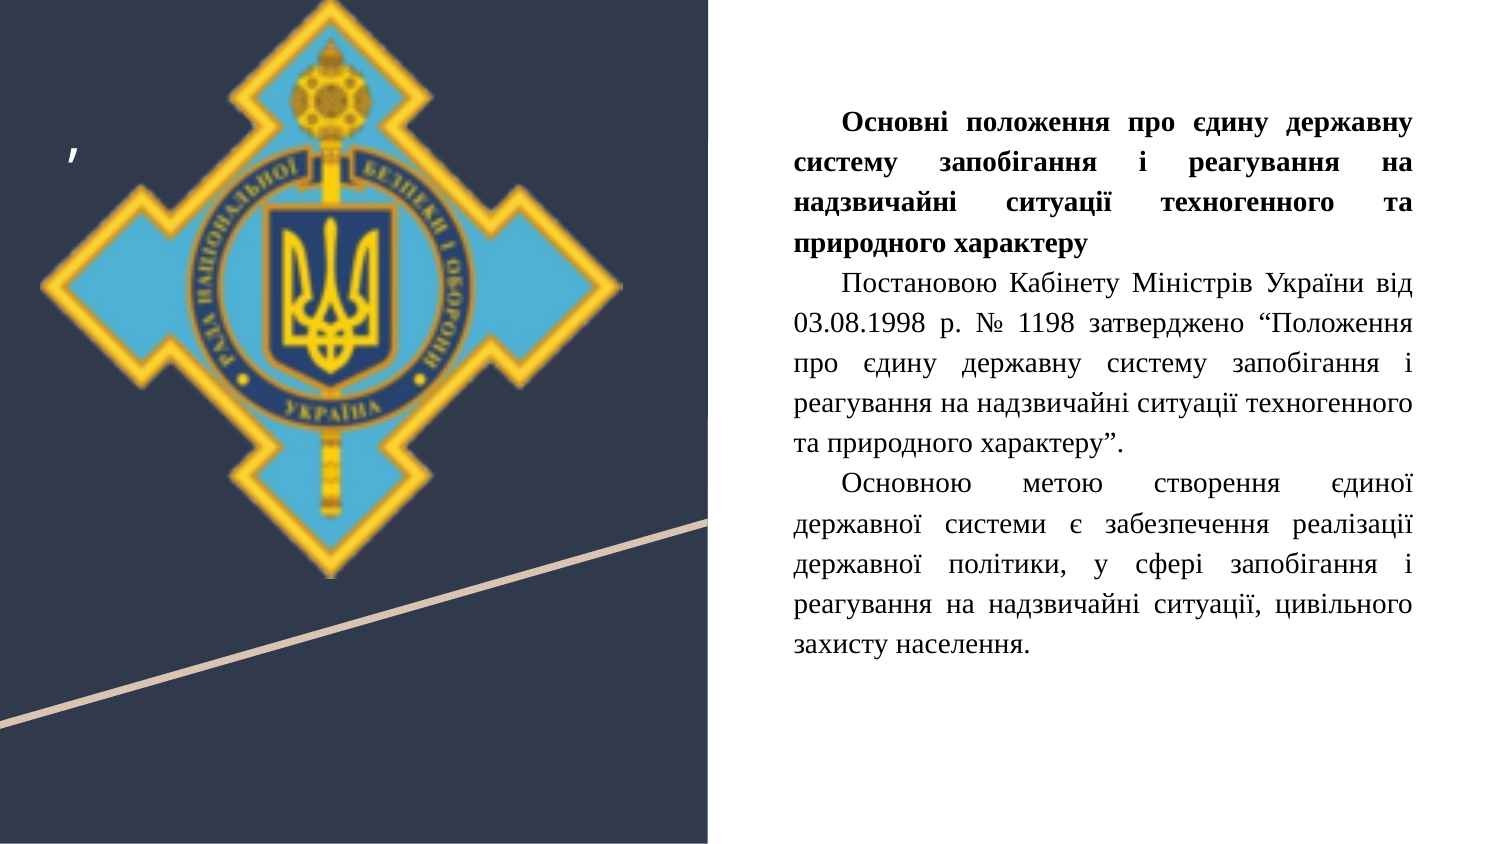

# ,
Основні положення про єдину державну систему запобігання і реагування на надзвичайні ситуації техногенного та природного характеру
Постановою Кабінету Міністрів України від 03.08.1998 р. № 1198 затверджено “Положення про єдину державну систему запобігання і реагування на надзвичайні ситуації техногенного та природного характеру”.
Основною метою створення єдиної державної системи є забезпечення реалізації державної політики, у сфері запобігання і реагування на надзвичайні ситуації, цивільного захисту населення.